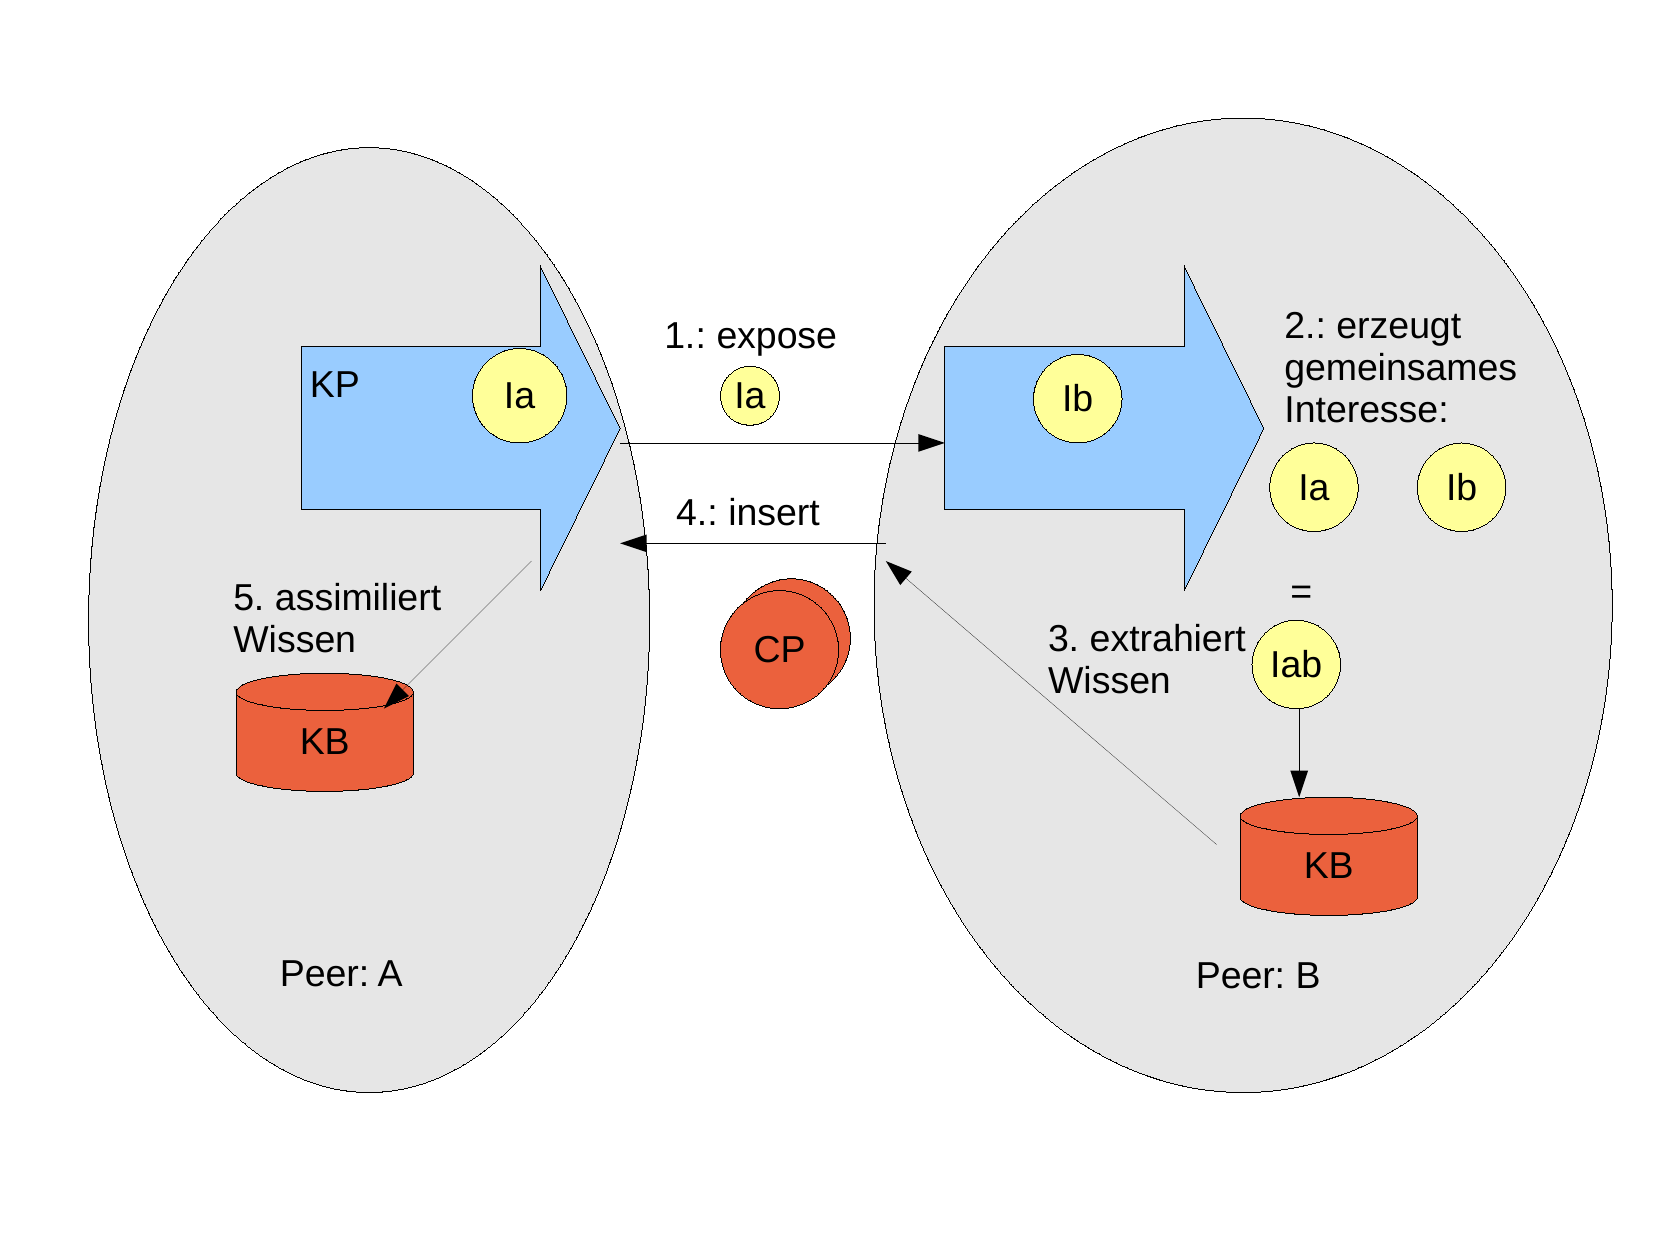

2.: erzeugt
gemeinsames
Interesse:
1.: expose
Ia
Ib
KP
Ia
Ia
Ib
*
4.: insert
=
5. assimiliert Wissen
CP
CP
3. extrahiert
Wissen
Iab
KB
KB
Peer: A
Peer: B